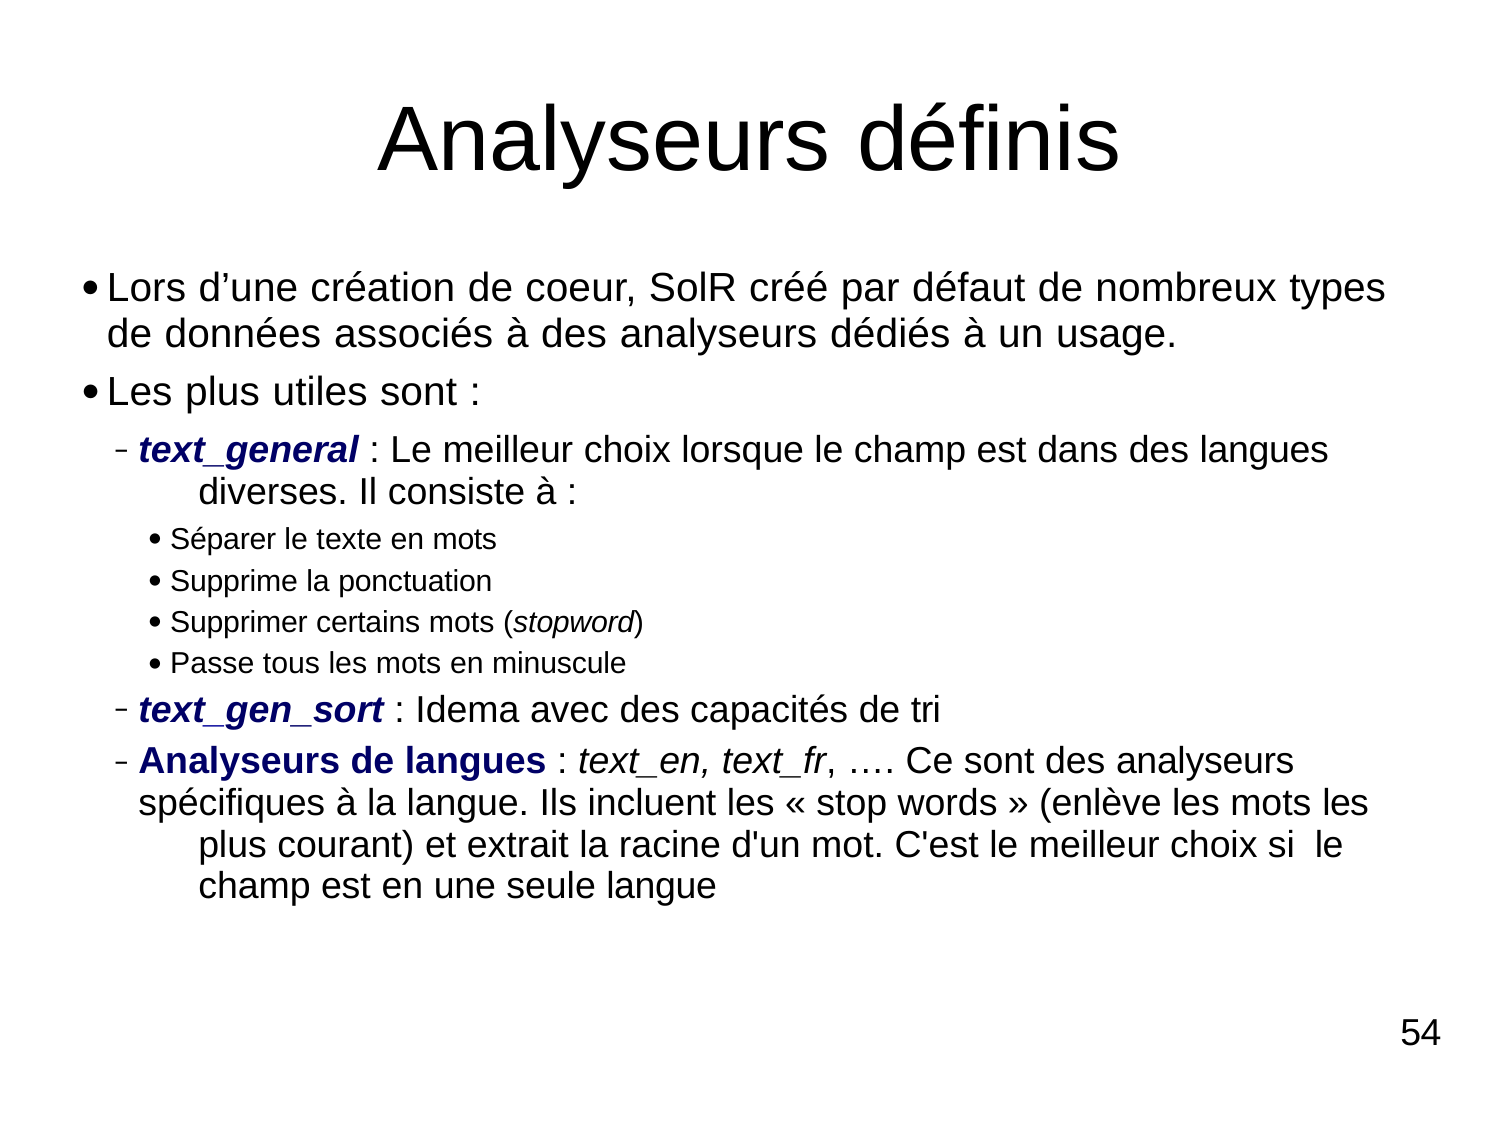

# Analyseurs définis
Lors d’une création de coeur, SolR créé par défaut de nombreux types de données associés à des analyseurs dédiés à un usage.
Les plus utiles sont :
text_general : Le meilleur choix lorsque le champ est dans des langues 	diverses. Il consiste à :
Séparer le texte en mots
Supprime la ponctuation
Supprimer certains mots (stopword)
Passe tous les mots en minuscule
text_gen_sort : Idema avec des capacités de tri
Analyseurs de langues : text_en, text_fr, …. Ce sont des analyseurs 	spécifiques à la langue. Ils incluent les « stop words » (enlève les mots les 	plus courant) et extrait la racine d'un mot. C'est le meilleur choix si le 	champ est en une seule langue
54